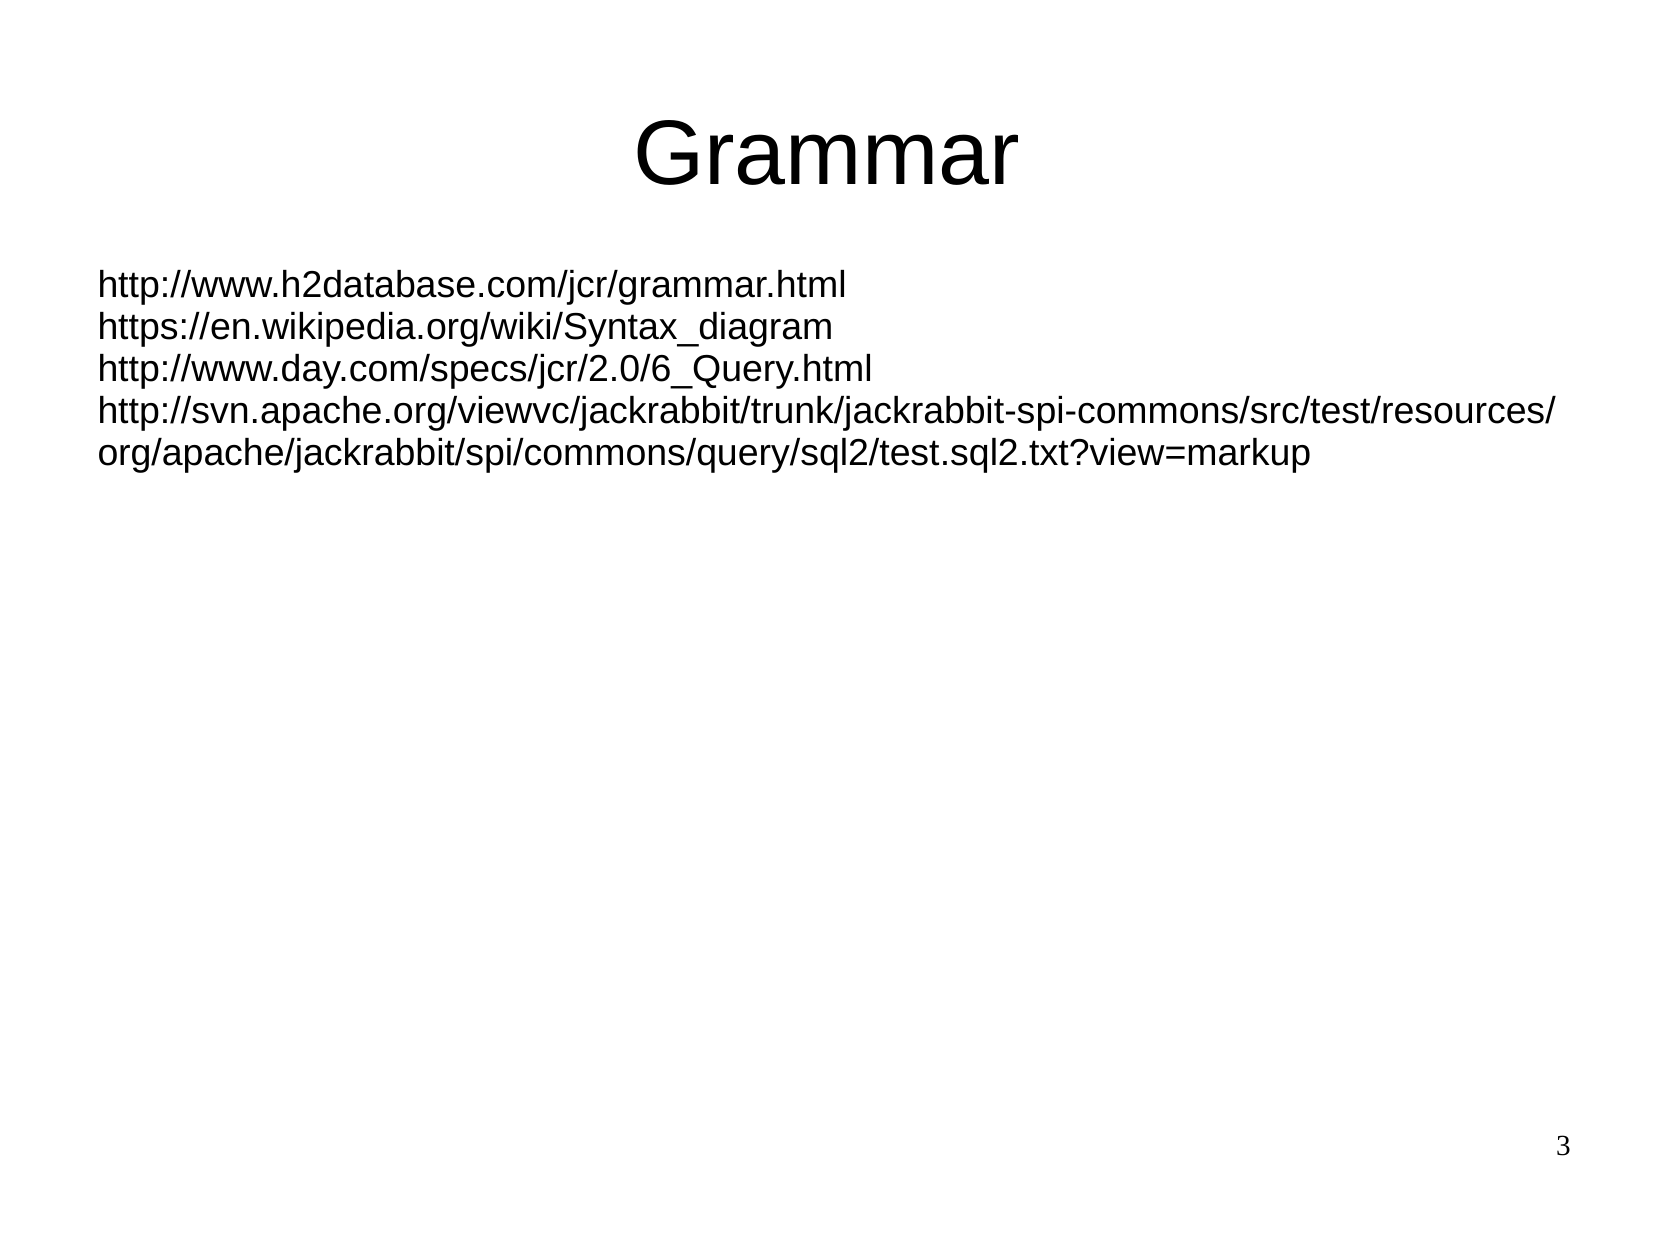

# Grammar
http://www.h2database.com/jcr/grammar.html
https://en.wikipedia.org/wiki/Syntax_diagram
http://www.day.com/specs/jcr/2.0/6_Query.html
http://svn.apache.org/viewvc/jackrabbit/trunk/jackrabbit-spi-commons/src/test/resources/org/apache/jackrabbit/spi/commons/query/sql2/test.sql2.txt?view=markup
3